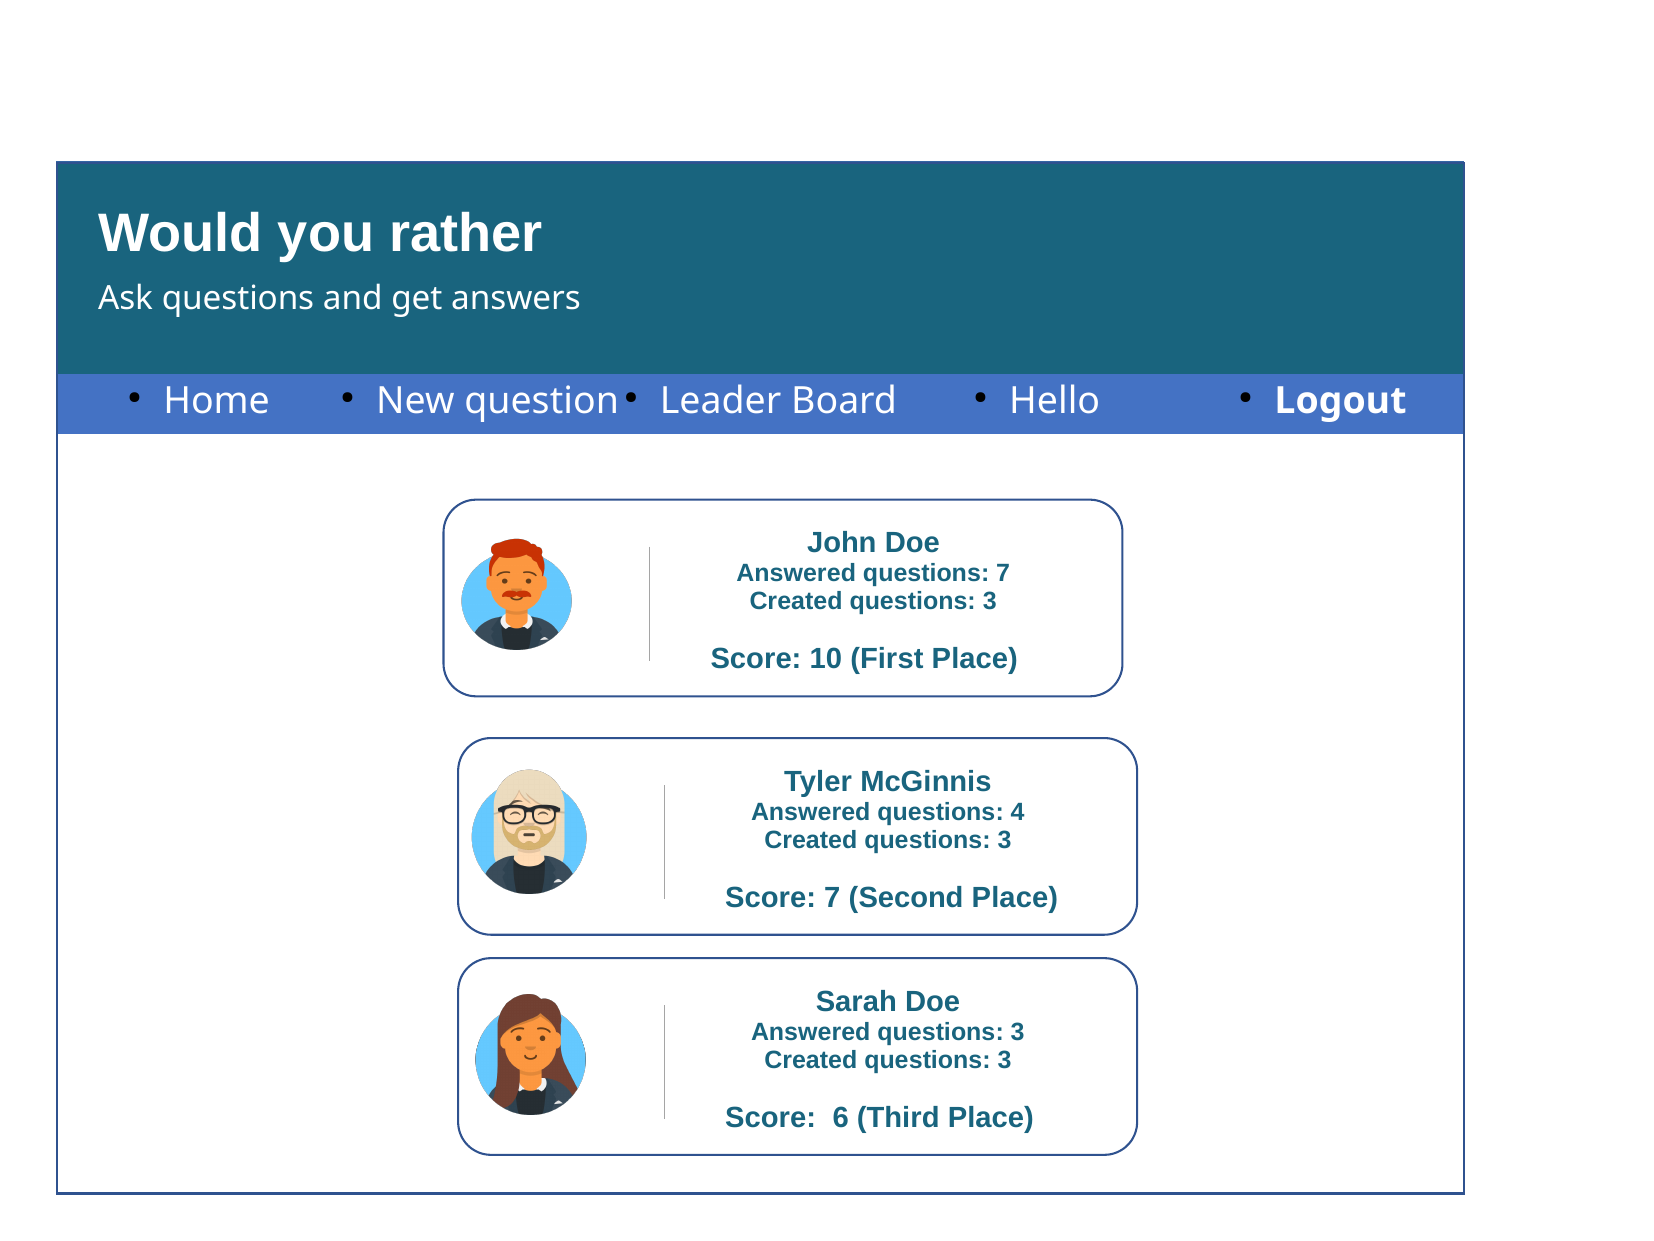

Secondary
Primary
#19647e
#19647e
#37392E
#595b51
#28afb0
#FAD4D8
#F9A620
Would you rather
Ask questions and get answers
Would you rather
Ask questions and get answers
Sarah Edo asks:
| Home | New question | Leader Board | Hello | Logout |
| --- | --- | --- | --- | --- |
Answered Questions
John Doe
Answered questions: 7
Created questions: 3
 Score: 10 (First Place)
Tyler McGinnis
Answered questions: 4
Created questions: 3
 Score: 7 (Second Place)
Sarah Doe
Answered questions: 3
Created questions: 3
 Score: 6 (Third Place)